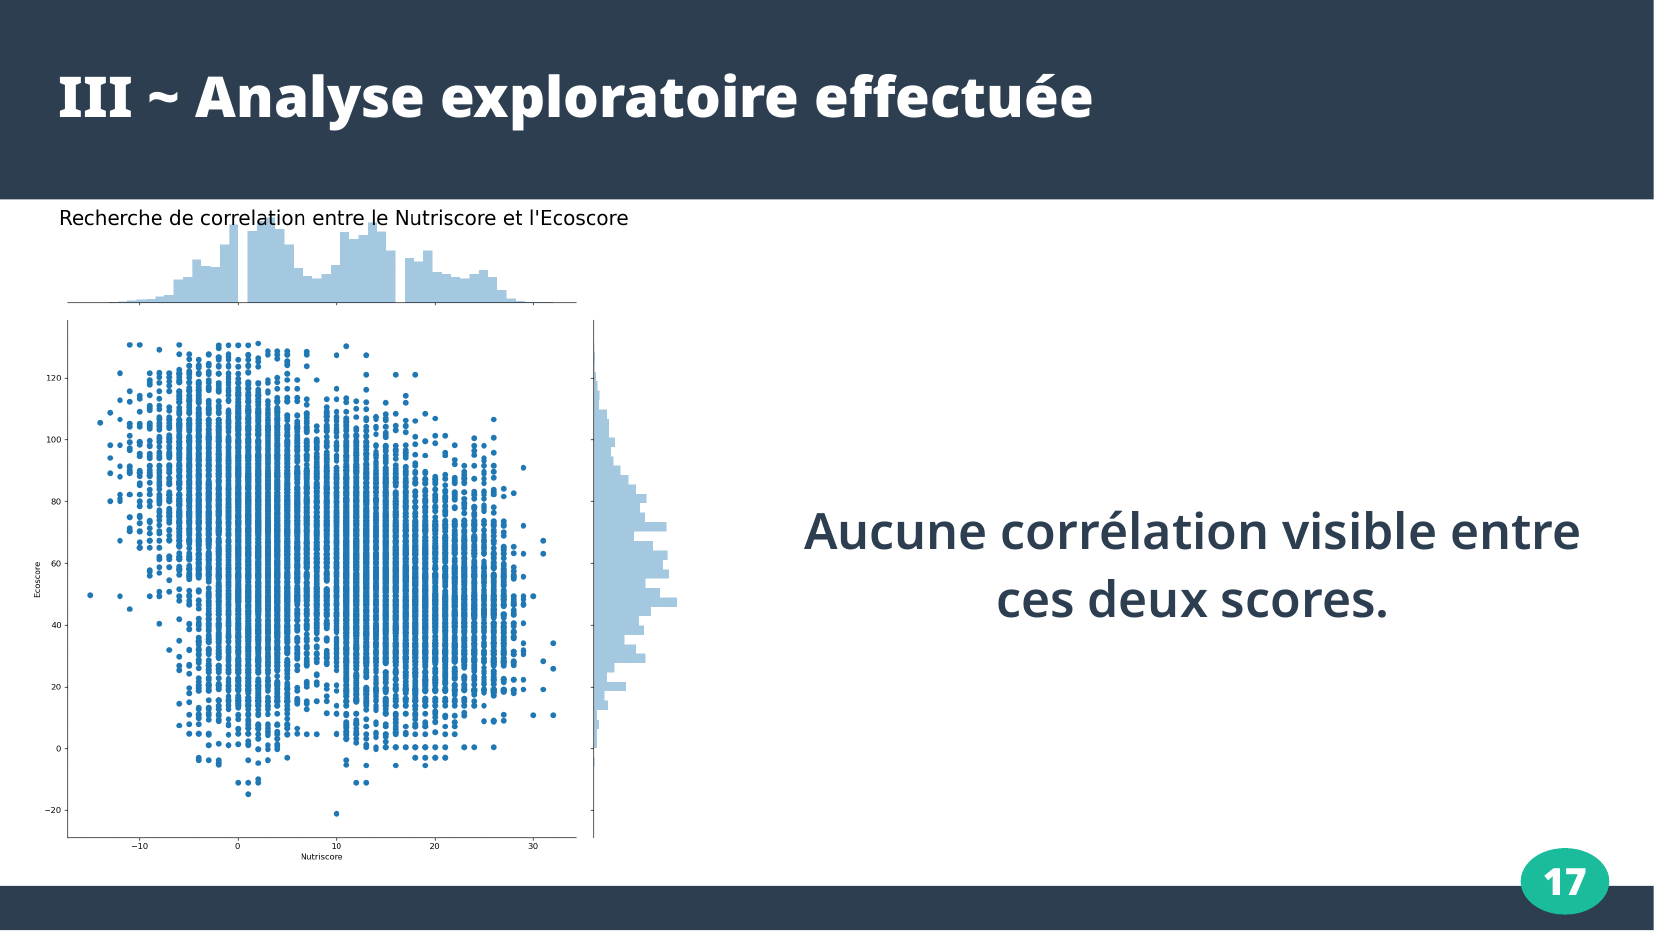

# III ~ Analyse exploratoire effectuée
Aucune corrélation visible entre ces deux scores.
17